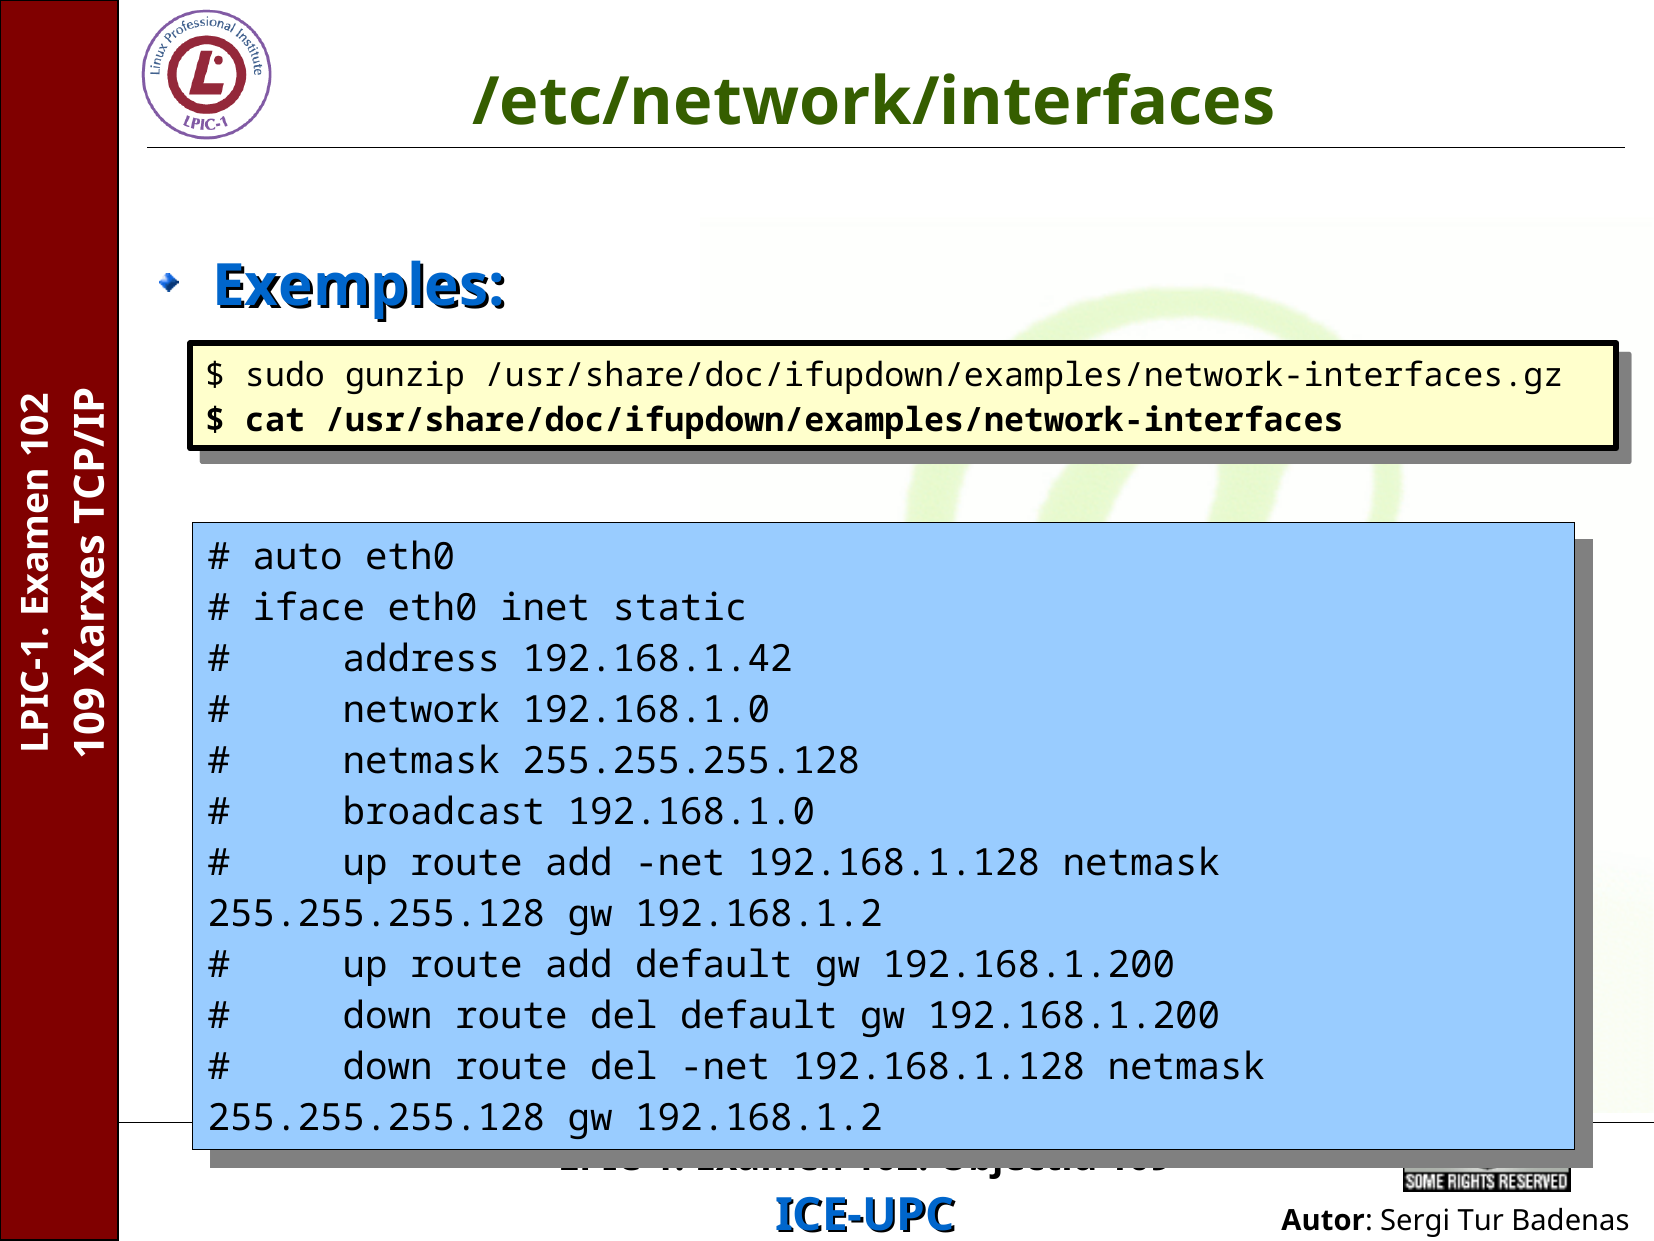

# /etc/network/interfaces
Exemples:
$ sudo gunzip /usr/share/doc/ifupdown/examples/network-interfaces.gz
$ cat /usr/share/doc/ifupdown/examples/network-interfaces
# auto eth0
# iface eth0 inet static
# address 192.168.1.42
# network 192.168.1.0
# netmask 255.255.255.128
# broadcast 192.168.1.0
# up route add -net 192.168.1.128 netmask 255.255.255.128 gw 192.168.1.2
# up route add default gw 192.168.1.200
# down route del default gw 192.168.1.200
# down route del -net 192.168.1.128 netmask 255.255.255.128 gw 192.168.1.2